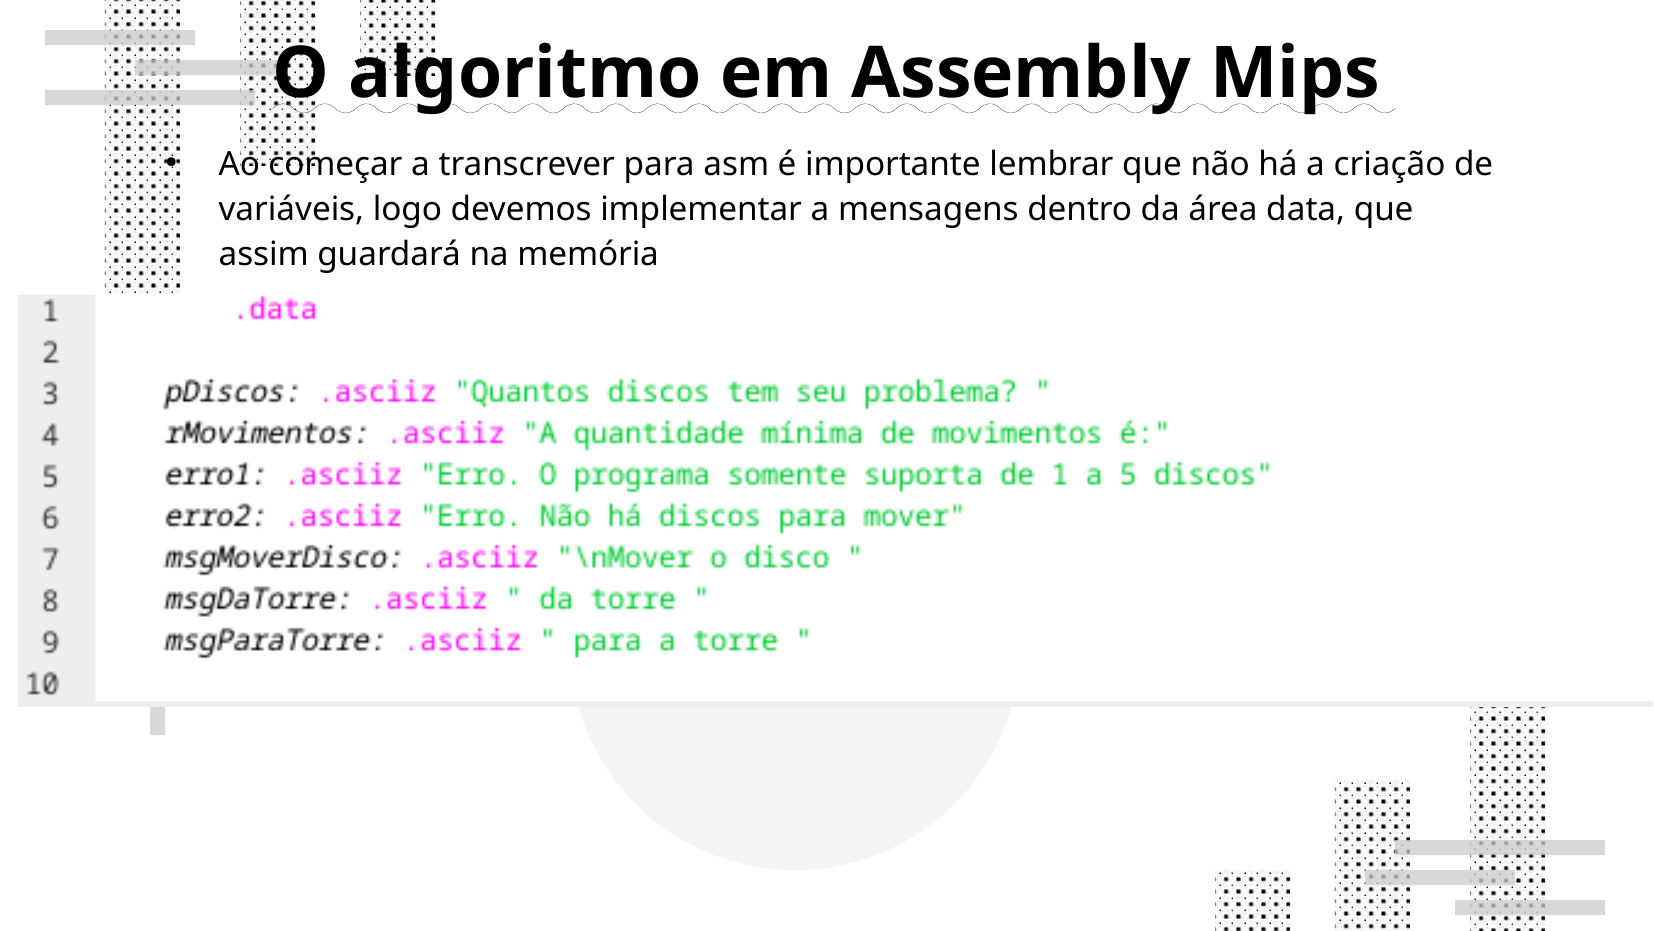

# O algoritmo em Assembly Mips
Ao começar a transcrever para asm é importante lembrar que não há a criação de variáveis, logo devemos implementar a mensagens dentro da área data, que assim guardará na memória